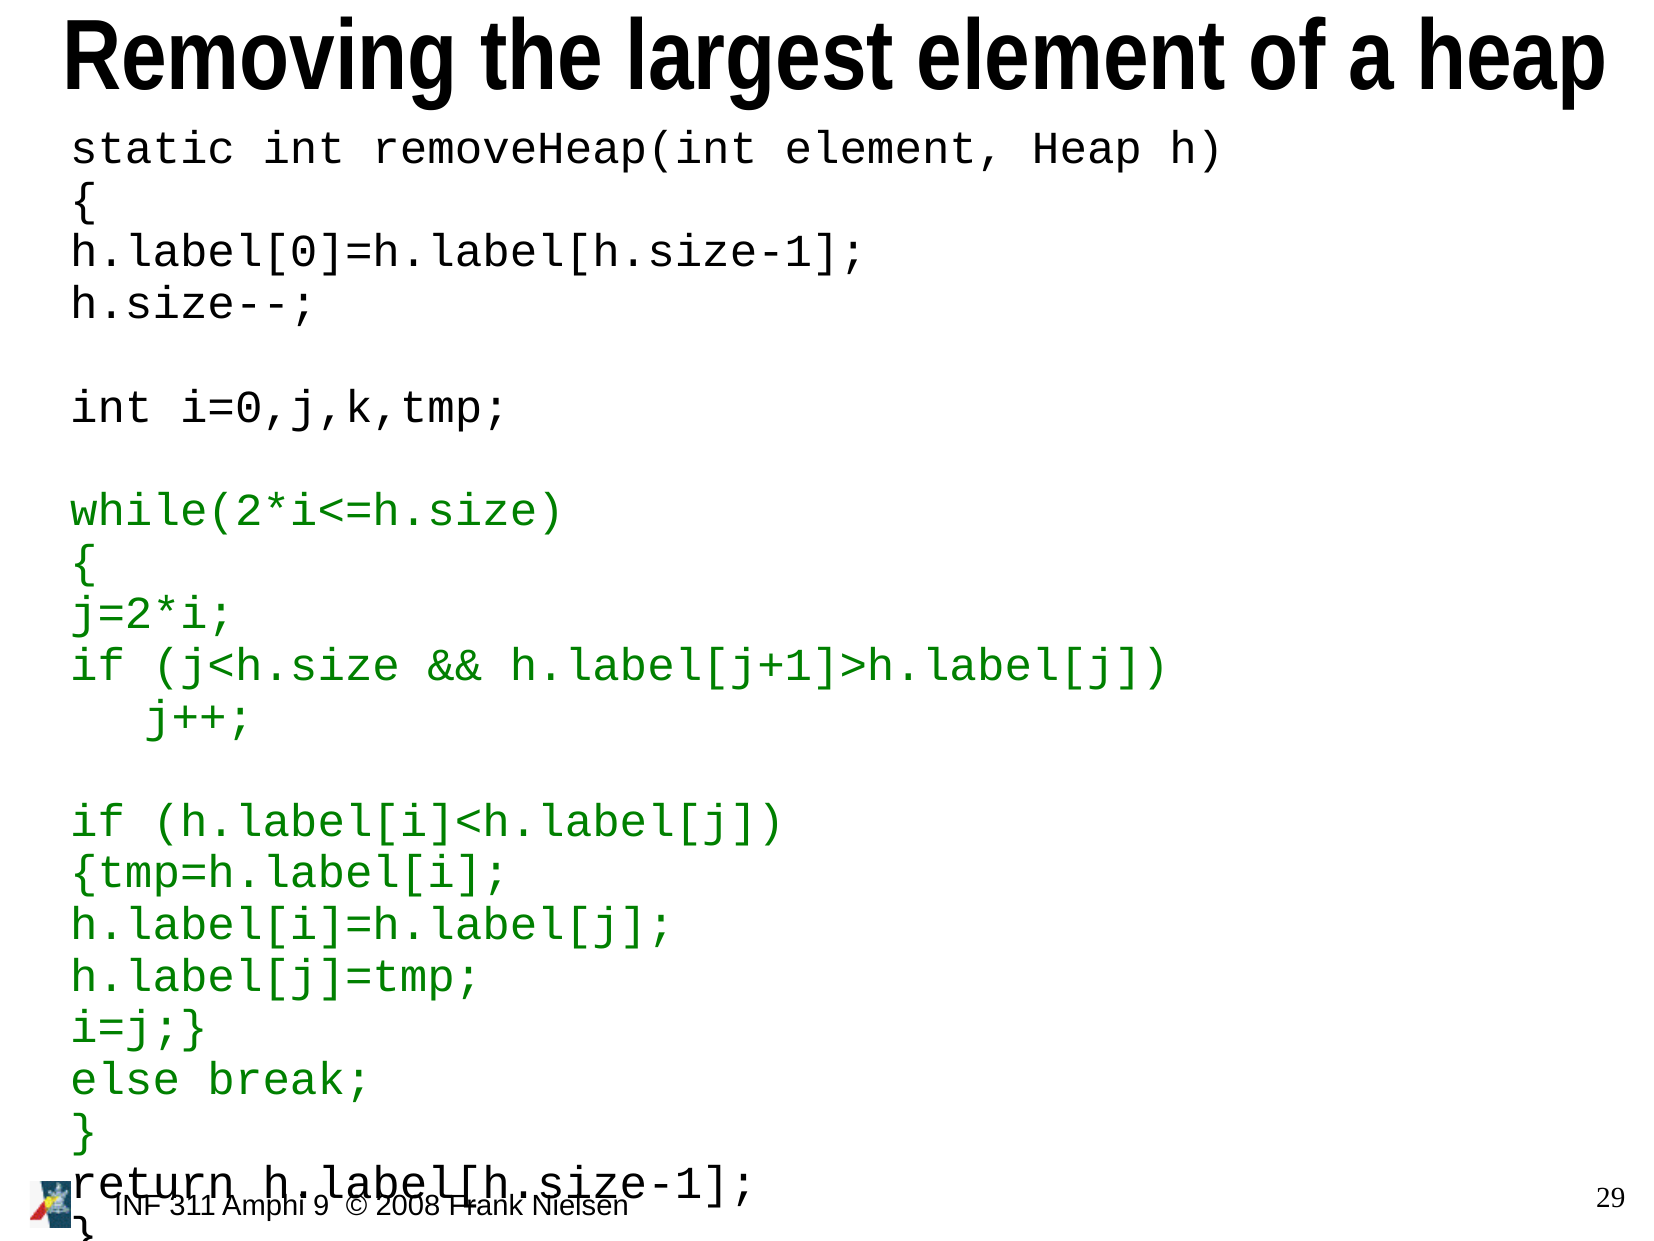

Removing the largest element of a heap
static int removeHeap(int element, Heap h)
{
h.label[0]=h.label[h.size-1];
h.size--;
int i=0,j,k,tmp;
while(2*i<=h.size)
{
j=2*i;
if (j<h.size && h.label[j+1]>h.label[j])
	j++;
if (h.label[i]<h.label[j])
{tmp=h.label[i];
h.label[i]=h.label[j];
h.label[j]=tmp;
i=j;}
else break;
}
return h.label[h.size-1];
}